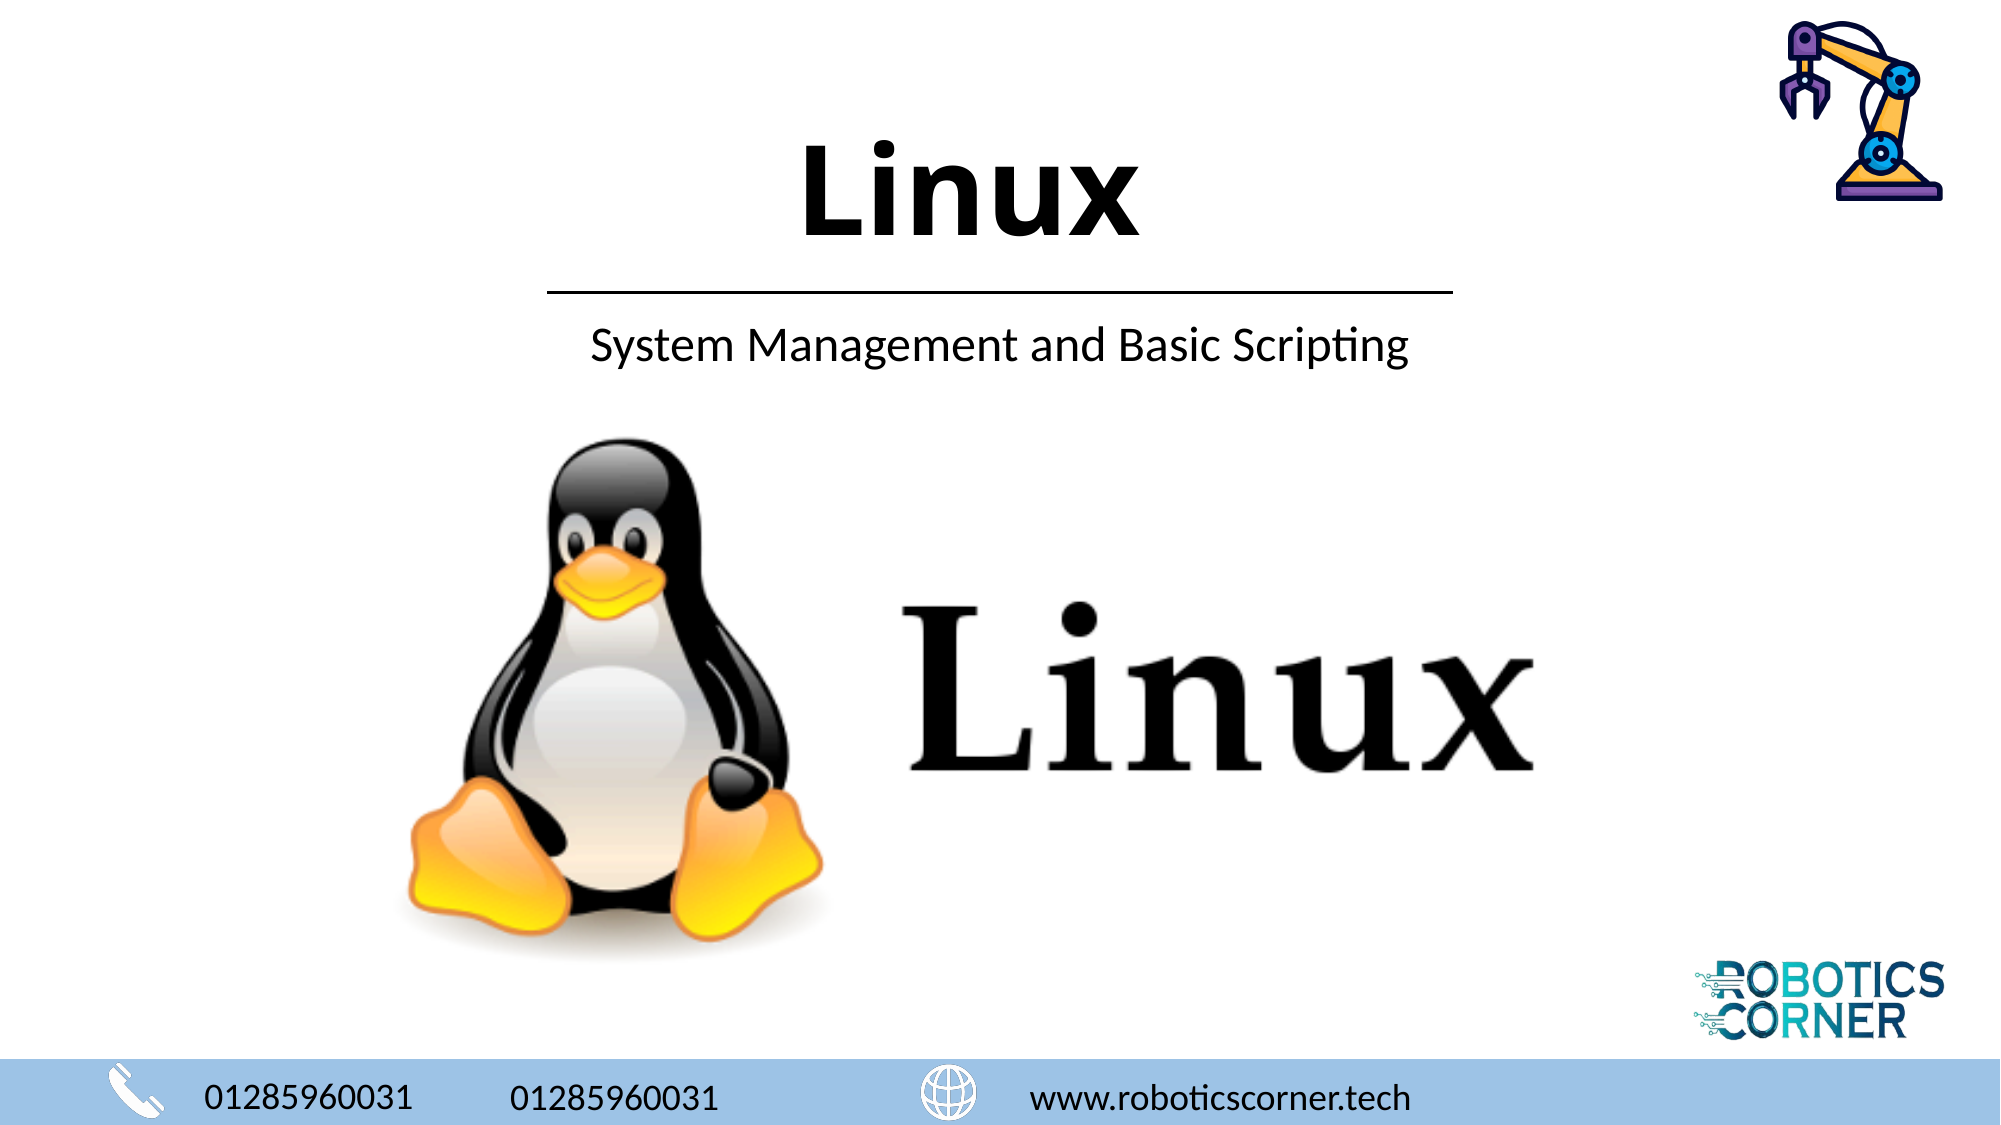

# Linux
System Management and Basic Scripting
01285960031
01285960031
www.roboticscorner.tech